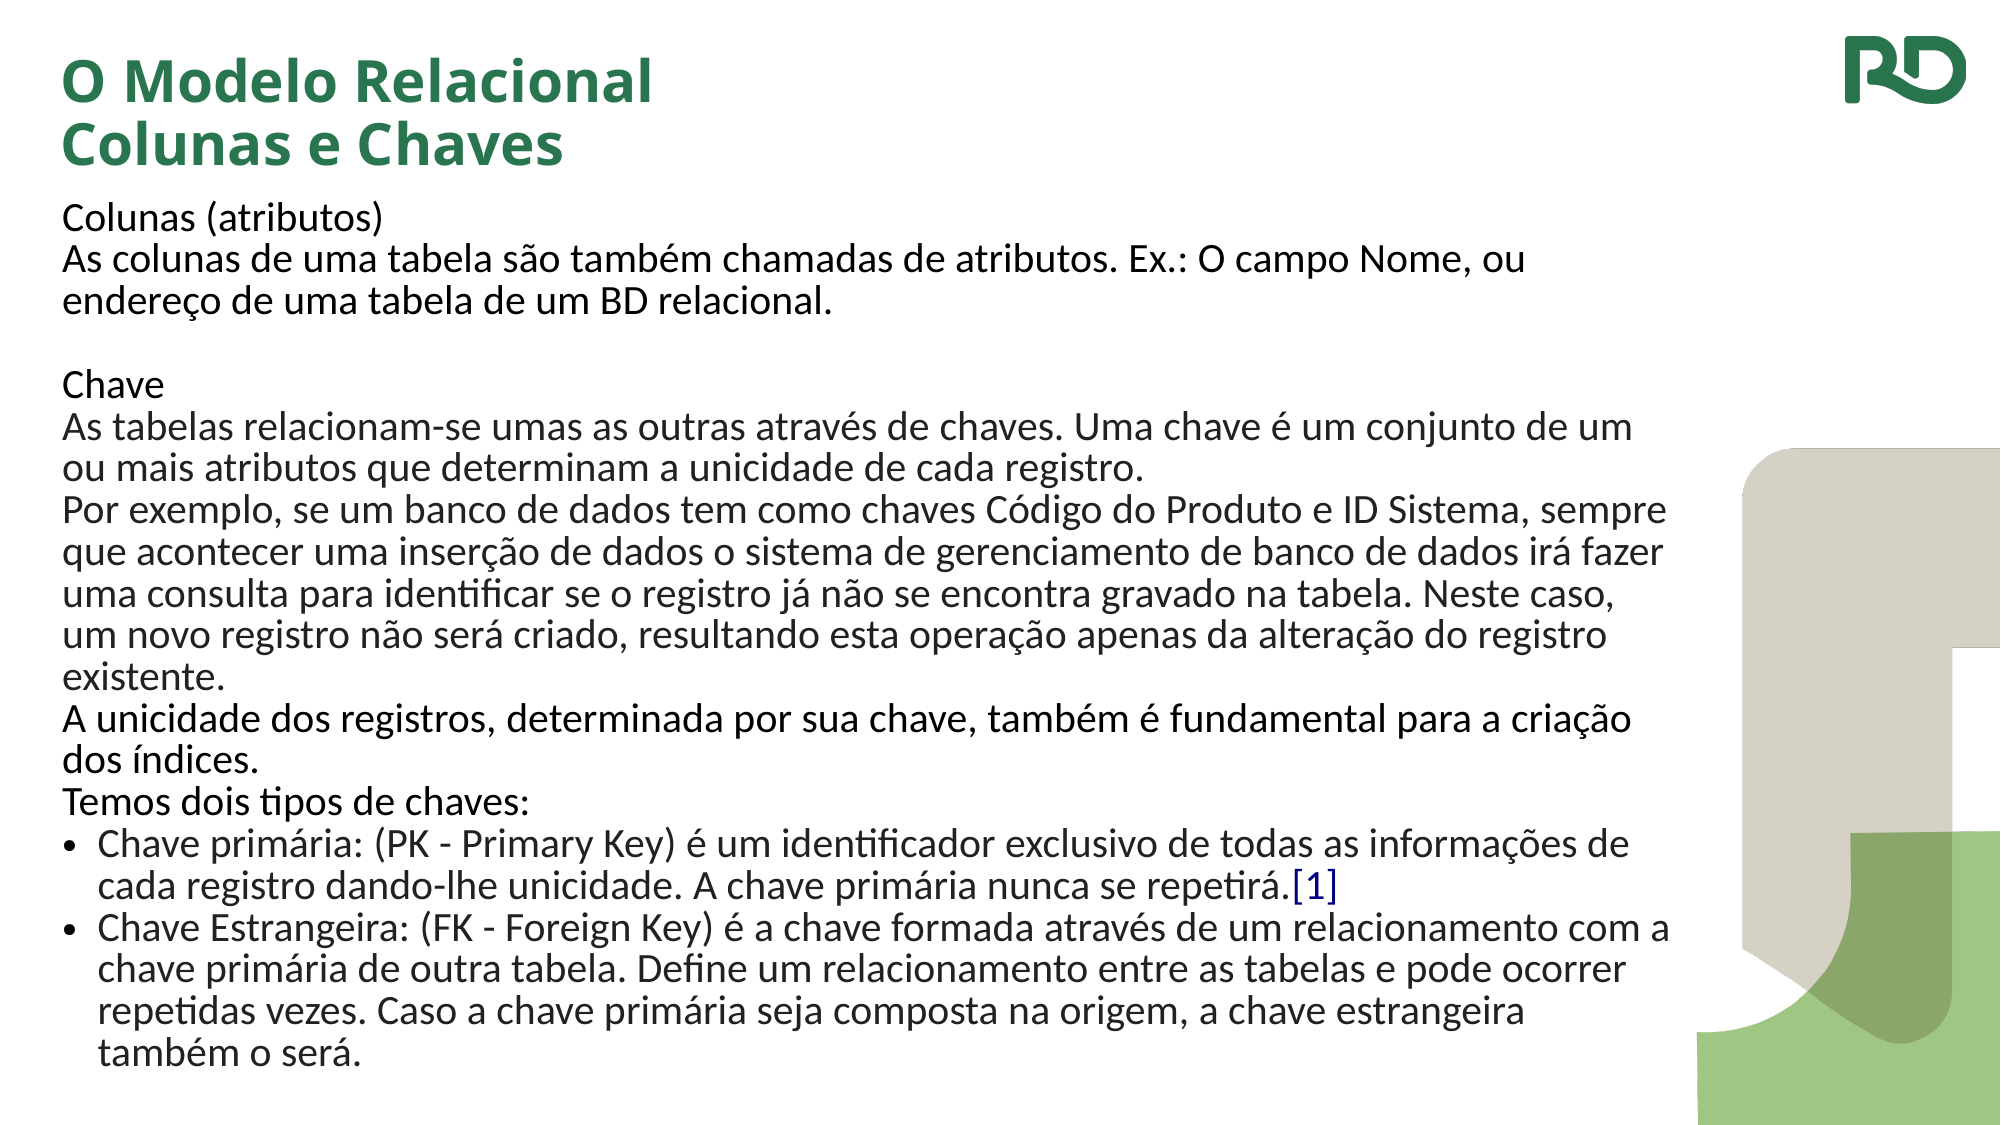

O Modelo Relacional
Colunas e Chaves
Colunas (atributos)
As colunas de uma tabela são também chamadas de atributos. Ex.: O campo Nome, ou endereço de uma tabela de um BD relacional.
Chave
As tabelas relacionam-se umas as outras através de chaves. Uma chave é um conjunto de um ou mais atributos que determinam a unicidade de cada registro.
Por exemplo, se um banco de dados tem como chaves Código do Produto e ID Sistema, sempre que acontecer uma inserção de dados o sistema de gerenciamento de banco de dados irá fazer uma consulta para identificar se o registro já não se encontra gravado na tabela. Neste caso, um novo registro não será criado, resultando esta operação apenas da alteração do registro existente.
A unicidade dos registros, determinada por sua chave, também é fundamental para a criação dos índices.
Temos dois tipos de chaves:
Chave primária: (PK - Primary Key) é um identificador exclusivo de todas as informações de cada registro dando-lhe unicidade. A chave primária nunca se repetirá.[1]
Chave Estrangeira: (FK - Foreign Key) é a chave formada através de um relacionamento com a chave primária de outra tabela. Define um relacionamento entre as tabelas e pode ocorrer repetidas vezes. Caso a chave primária seja composta na origem, a chave estrangeira também o será.